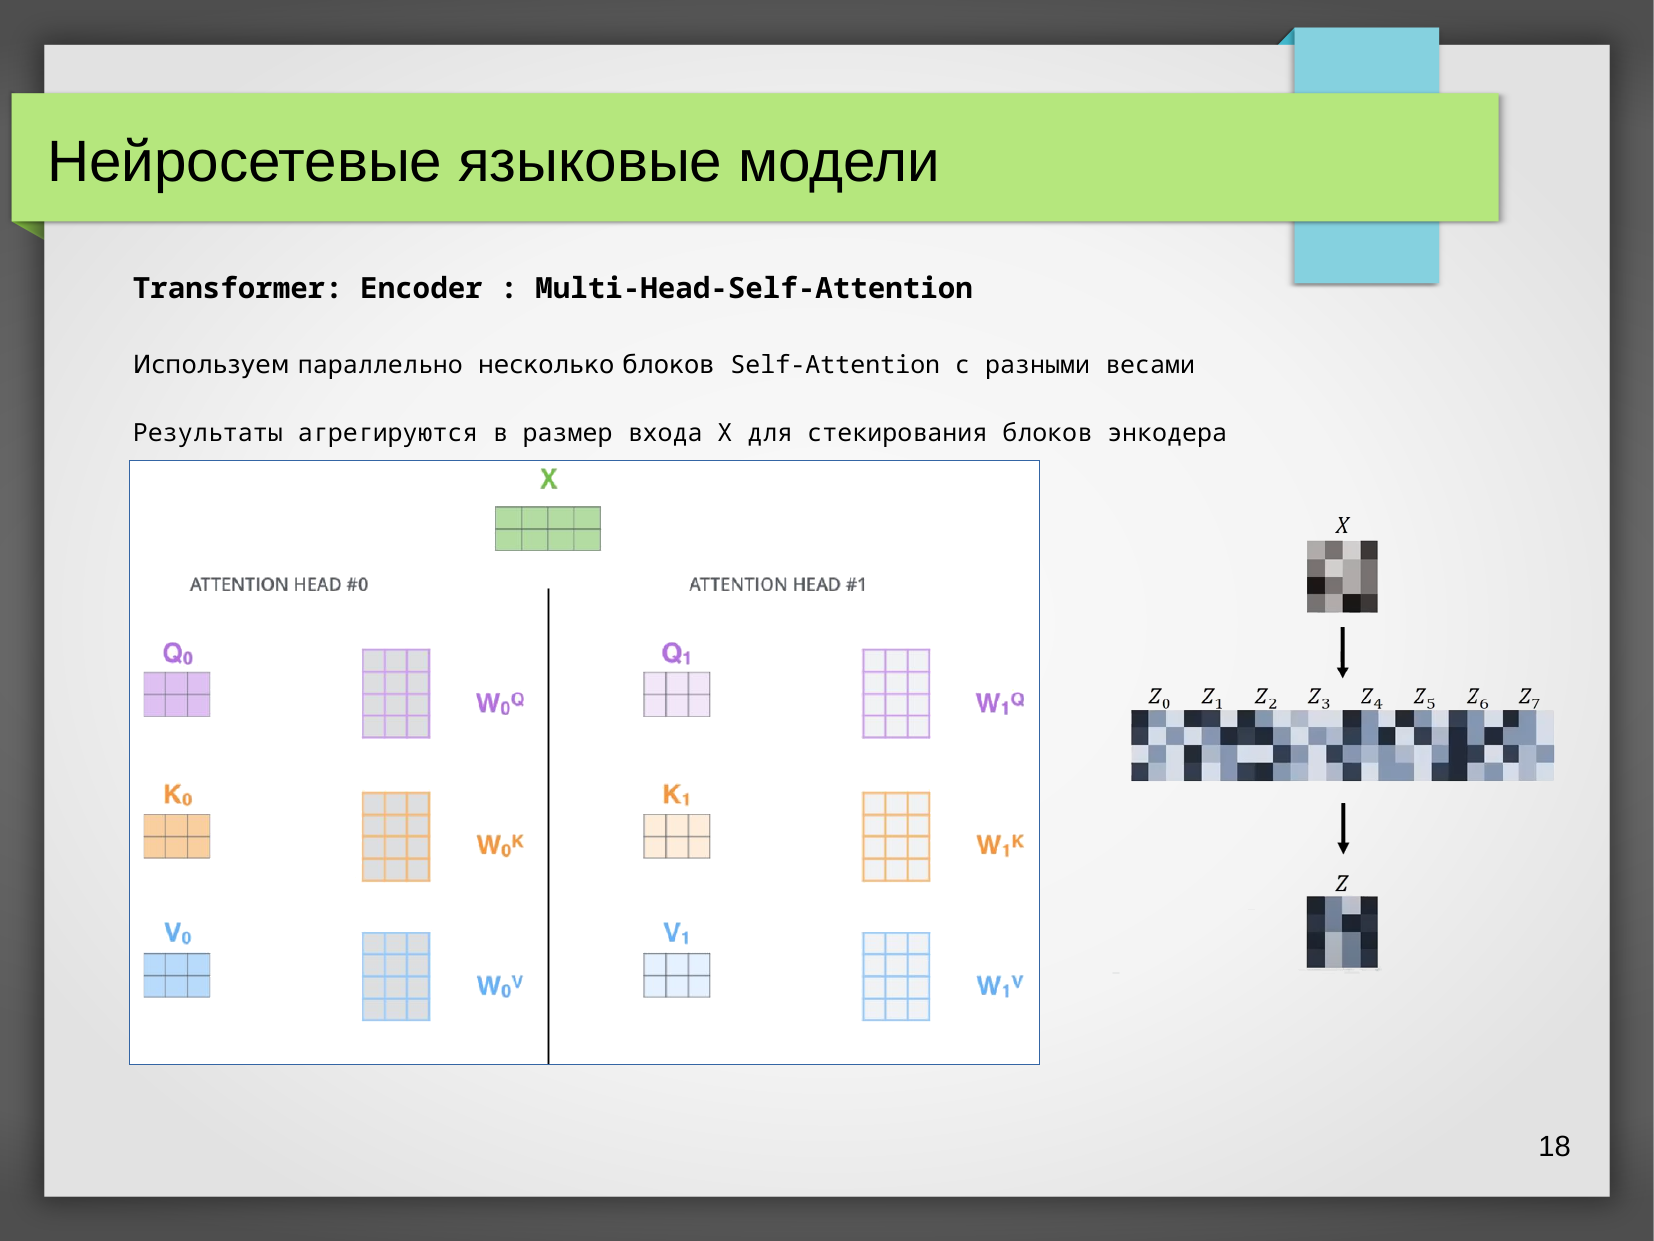

# Нейросетевые языковые модели
Transformer: Encoder : Multi-Head-Self-Attention
Используем параллельно несколько блоков Self-Attention с разными весами
Результаты агрегируются в размер входа X для стекирования блоков энкодера
18